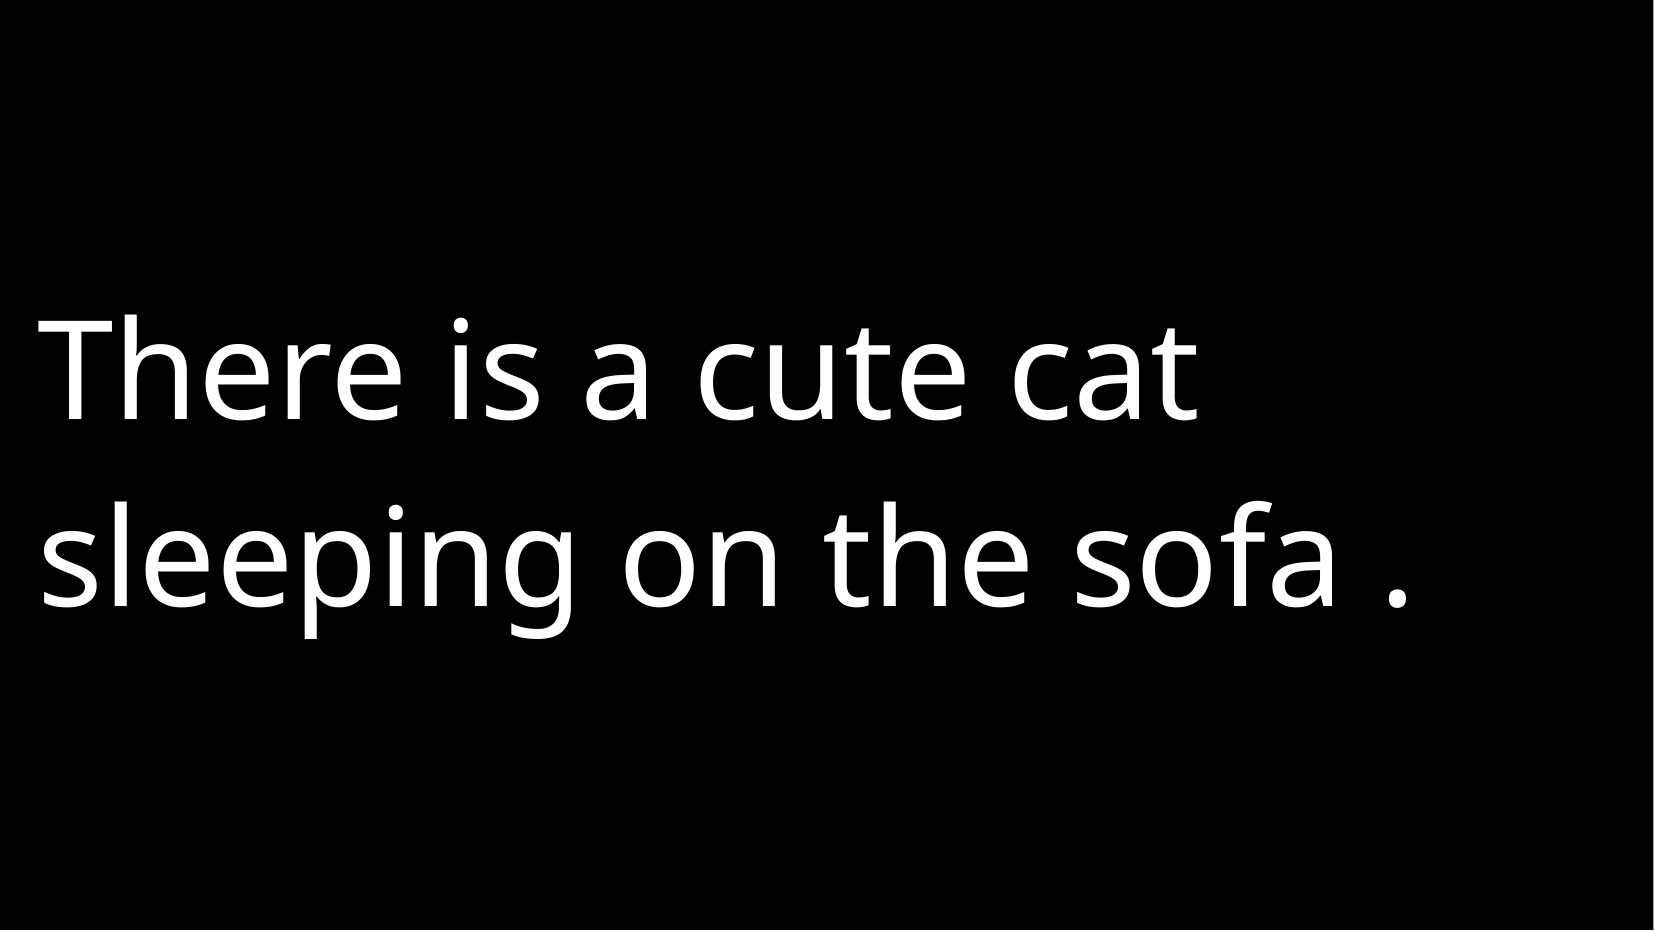

# There is a cute cat sleeping on the sofa .